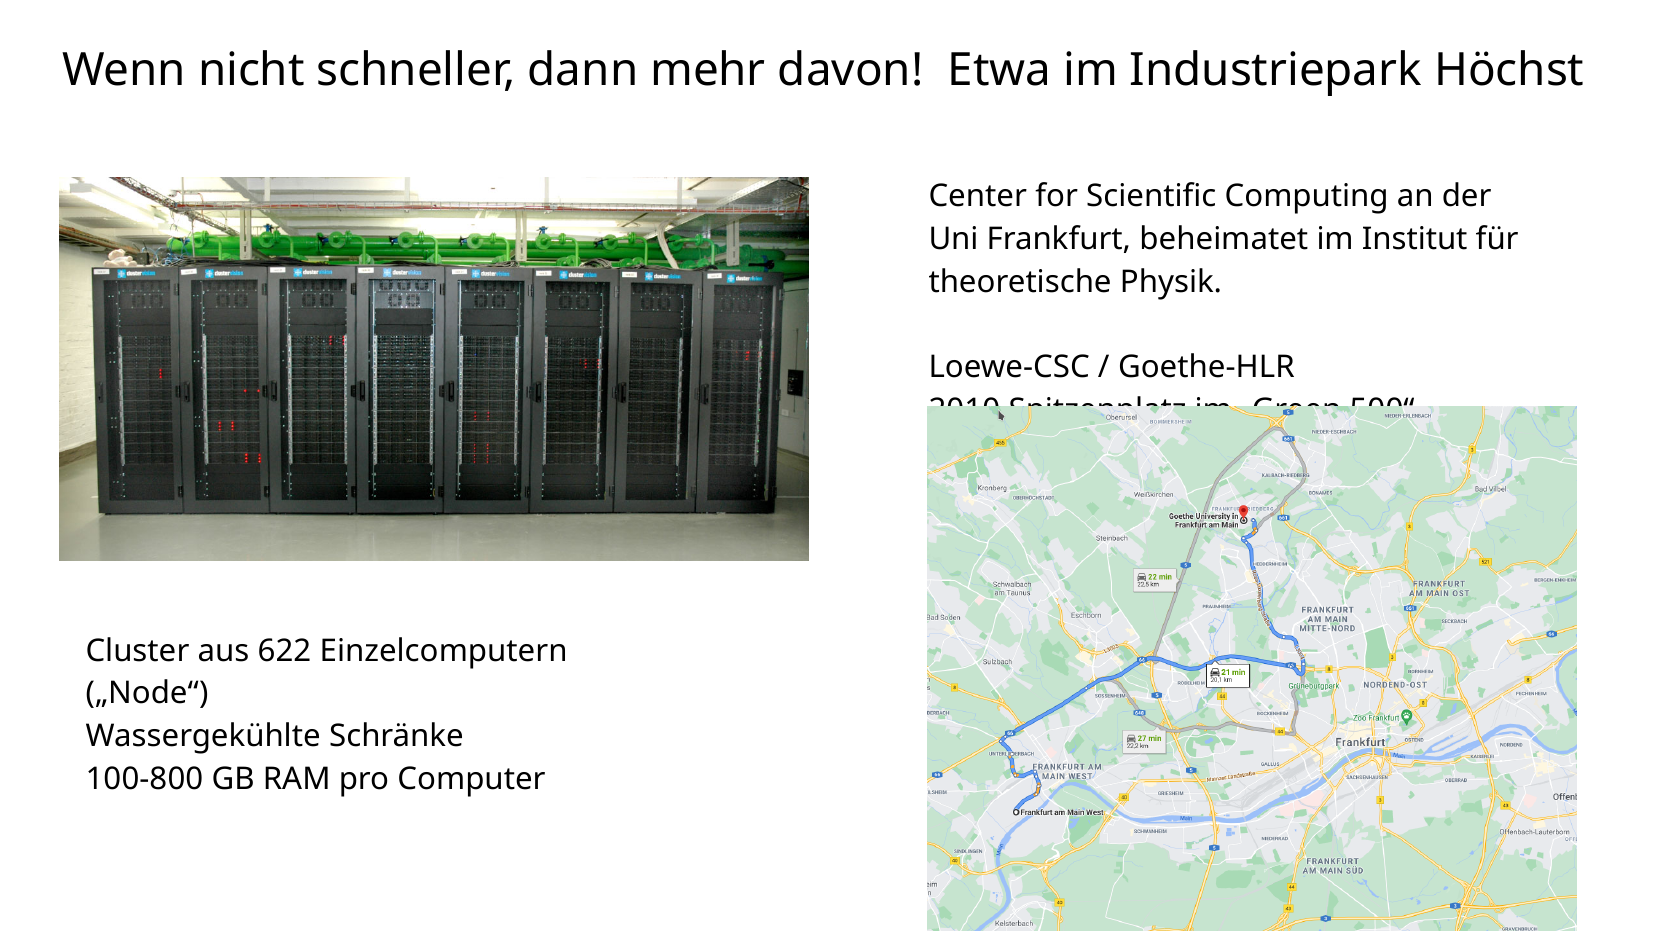

Wenn nicht schneller, dann mehr davon! Etwa im Industriepark Höchst
Center for Scientific Computing an der Uni Frankfurt, beheimatet im Institut für theoretische Physik.
Loewe-CSC / Goethe-HLR
2010 Spitzenplatz im „Green 500“
Cluster aus 622 Einzelcomputern („Node“)
Wassergekühlte Schränke
100-800 GB RAM pro Computer